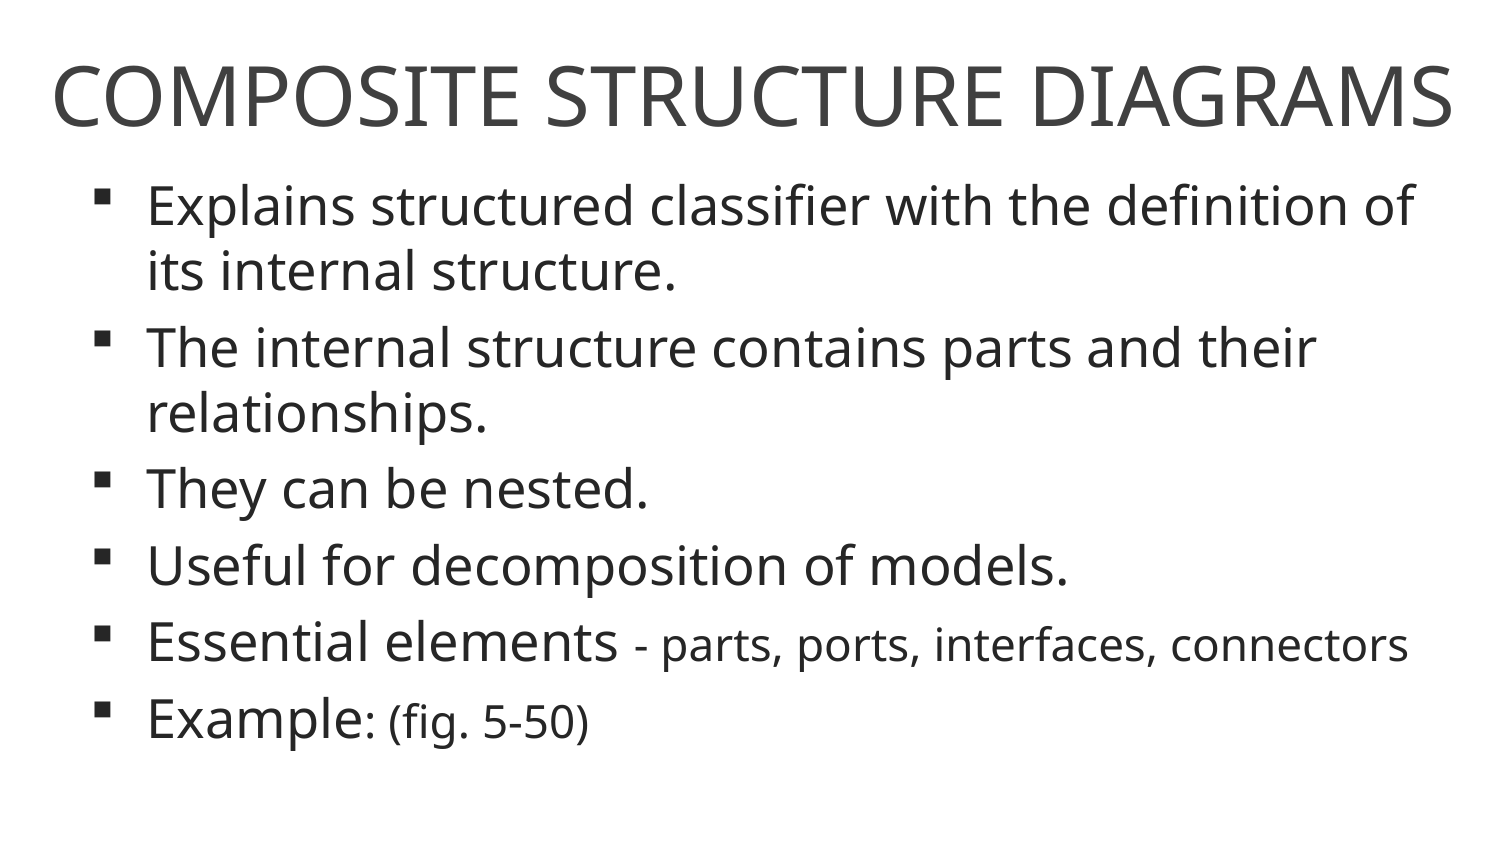

# Composite structure diagrams
Explains structured classifier with the definition of its internal structure.
The internal structure contains parts and their relationships.
They can be nested.
Useful for decomposition of models.
Essential elements - parts, ports, interfaces, connectors
Example: (fig. 5-50)